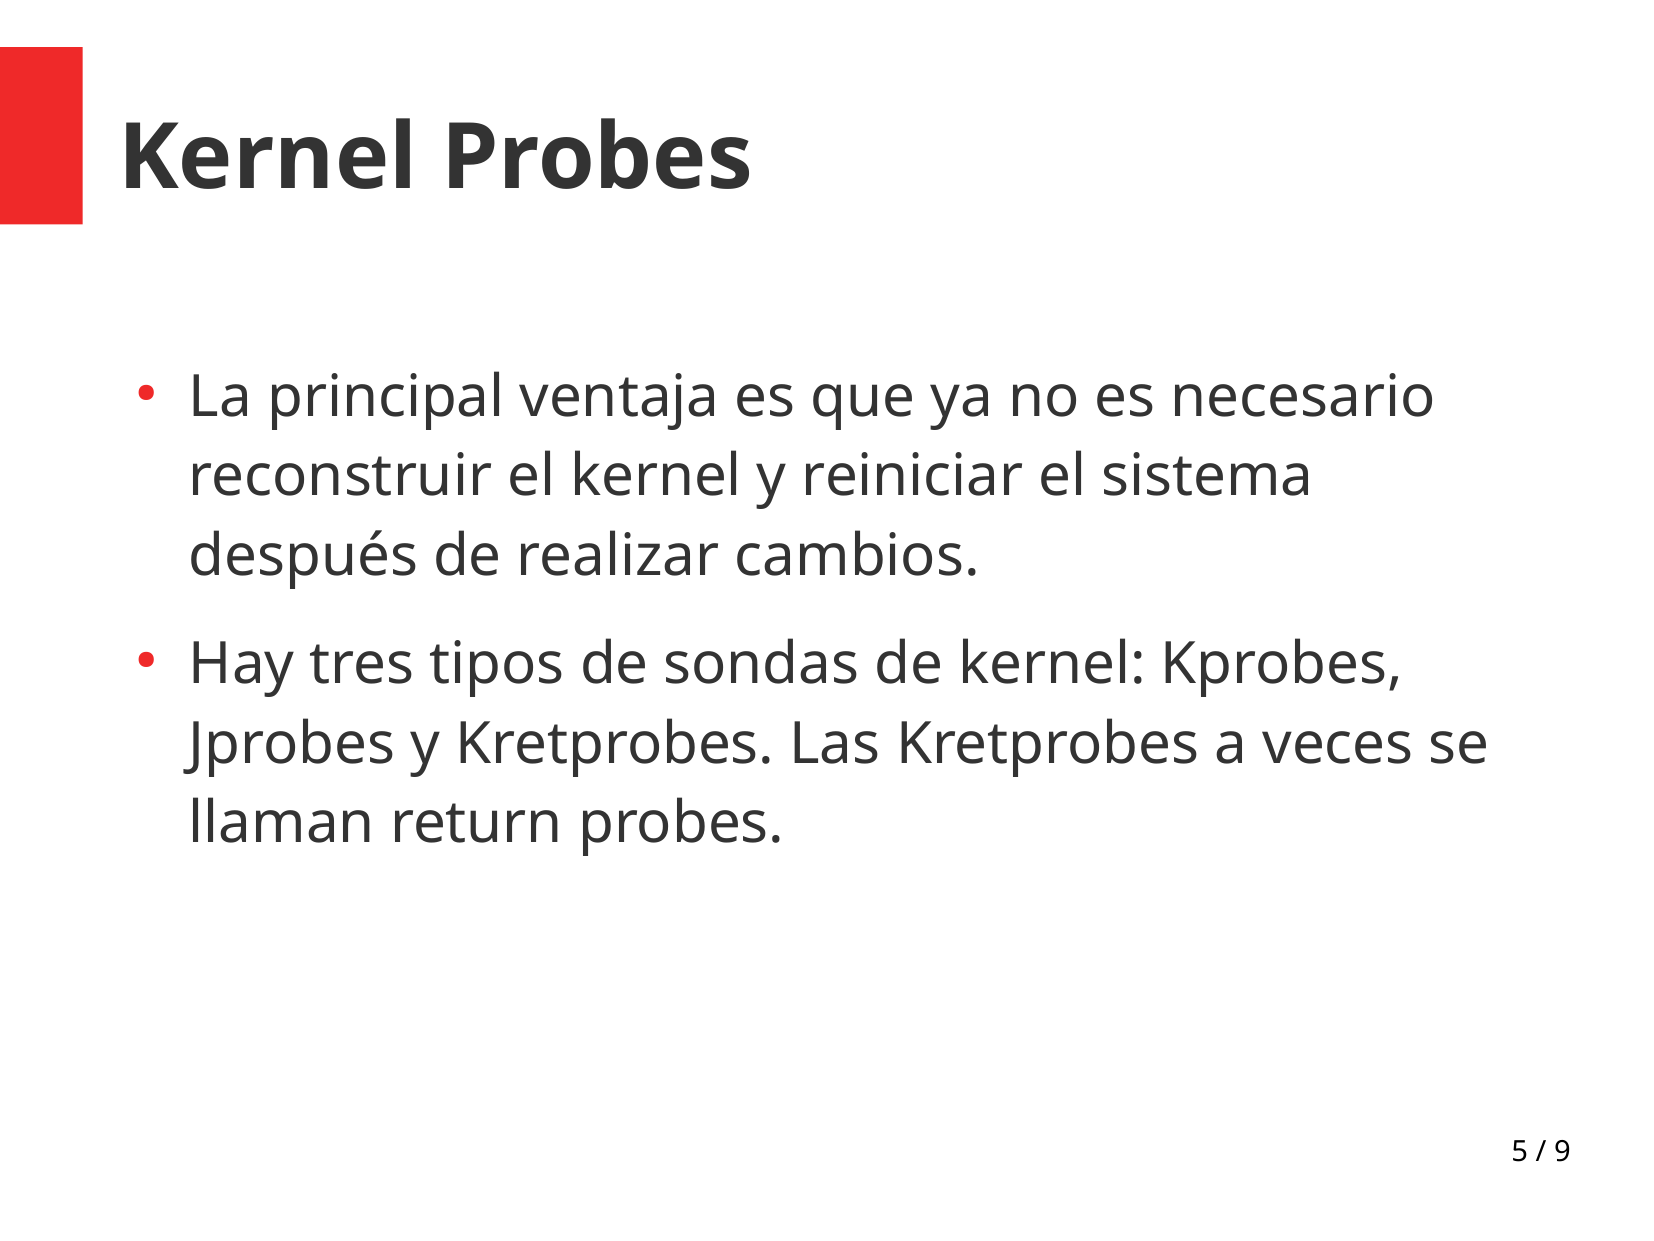

# Kernel Probes
La principal ventaja es que ya no es necesario reconstruir el kernel y reiniciar el sistema después de realizar cambios.
Hay tres tipos de sondas de kernel: Kprobes, Jprobes y Kretprobes. Las Kretprobes a veces se llaman return probes.
5